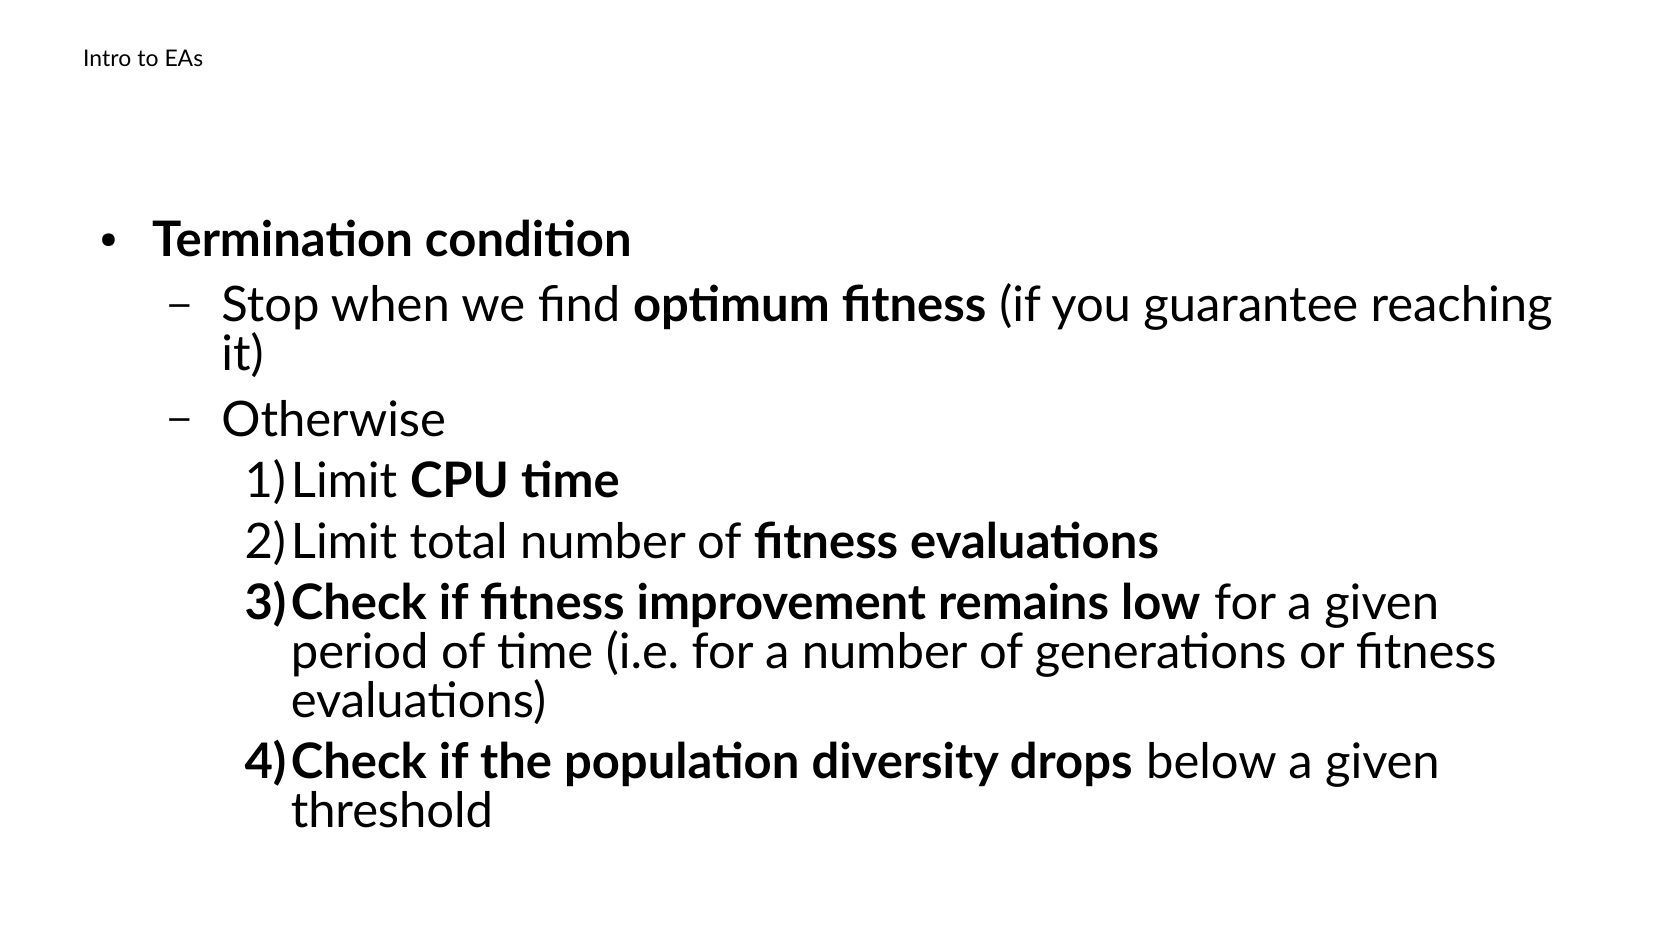

# Intro to EAs
Termination condition
Stop when we find optimum fitness (if you guarantee reaching it)
Otherwise
Limit CPU time
Limit total number of fitness evaluations
Check if fitness improvement remains low for a given period of time (i.e. for a number of generations or fitness evaluations)
Check if the population diversity drops below a given threshold